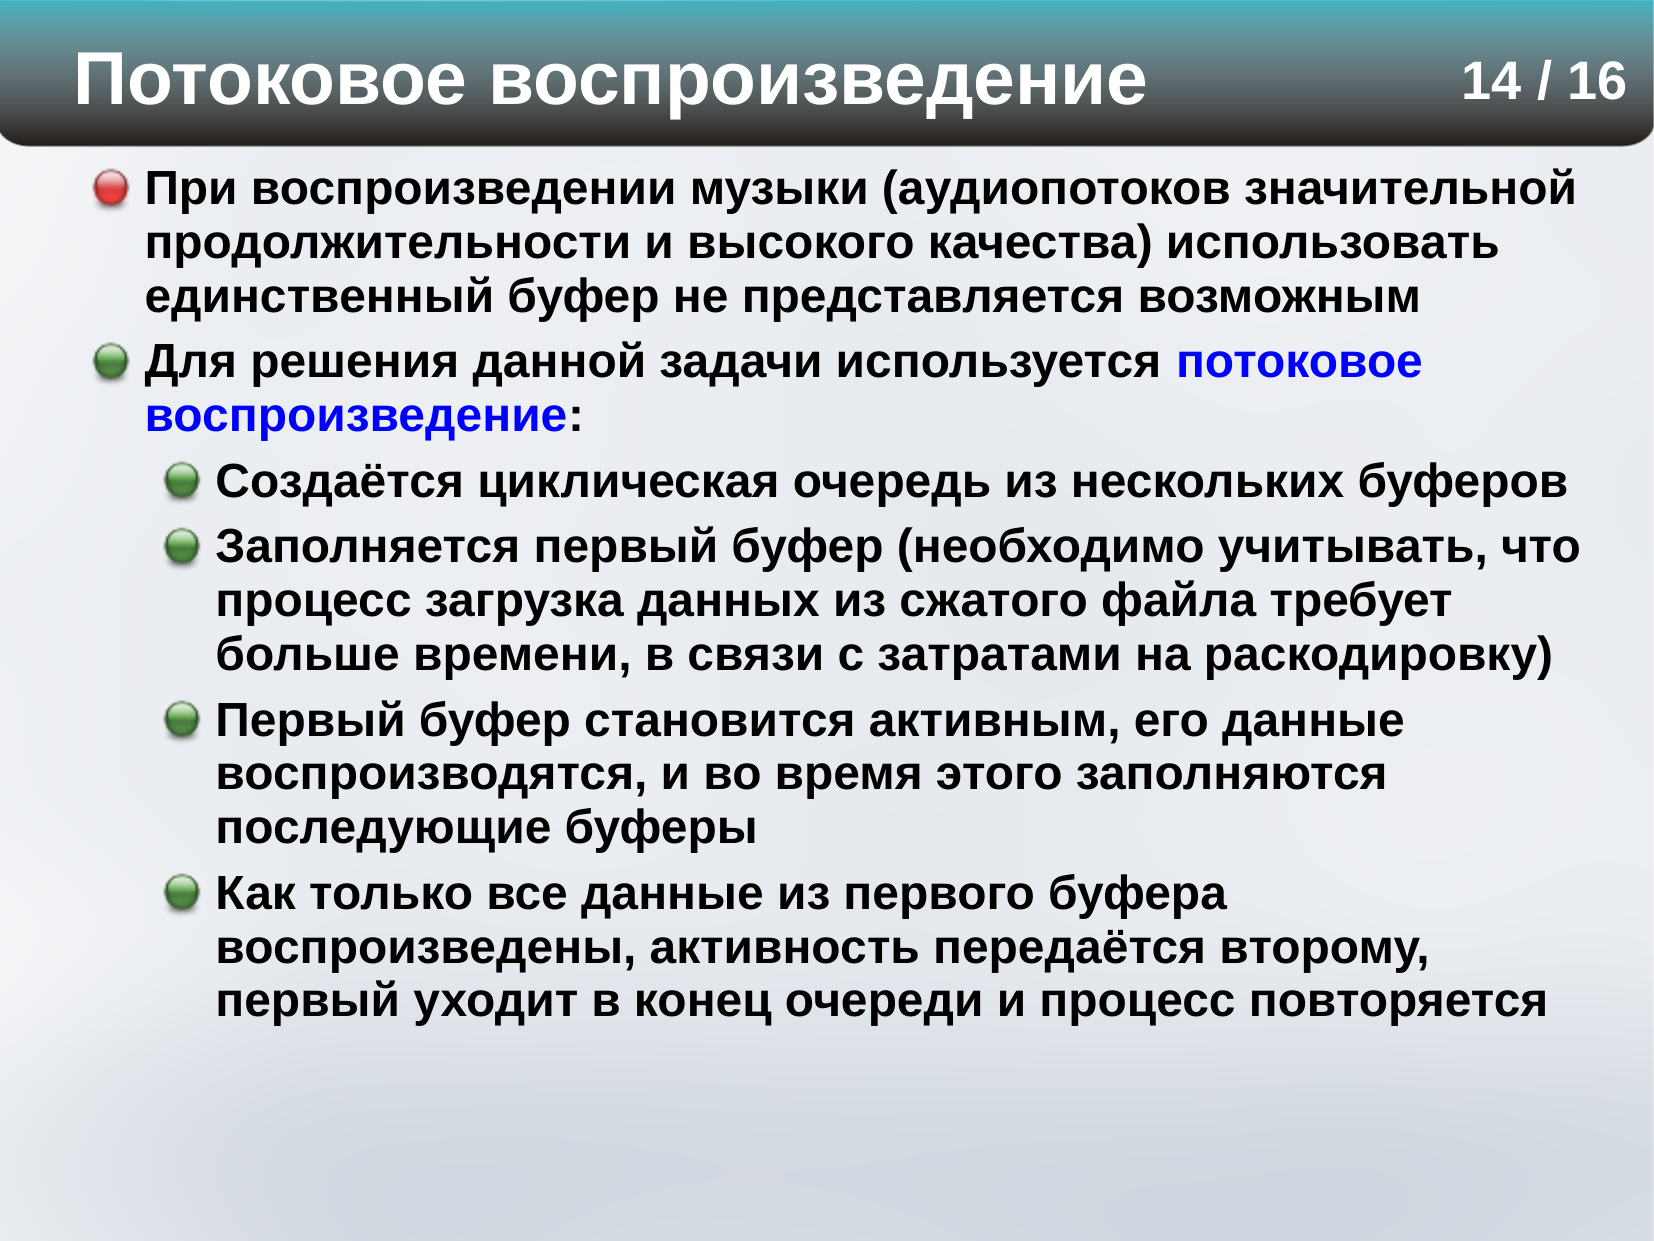

Потоковое воспроизведение
При воспроизведении музыки (аудиопотоков значительной продолжительности и высокого качества) использовать единственный буфер не представляется возможным
Для решения данной задачи используется потоковое воспроизведение:
Создаётся циклическая очередь из нескольких буферов
Заполняется первый буфер (необходимо учитывать, что процесс загрузка данных из сжатого файла требует больше времени, в связи с затратами на раскодировку)
Первый буфер становится активным, его данные воспроизводятся, и во время этого заполняются последующие буферы
Как только все данные из первого буфера воспроизведены, активность передаётся второму, первый уходит в конец очереди и процесс повторяется